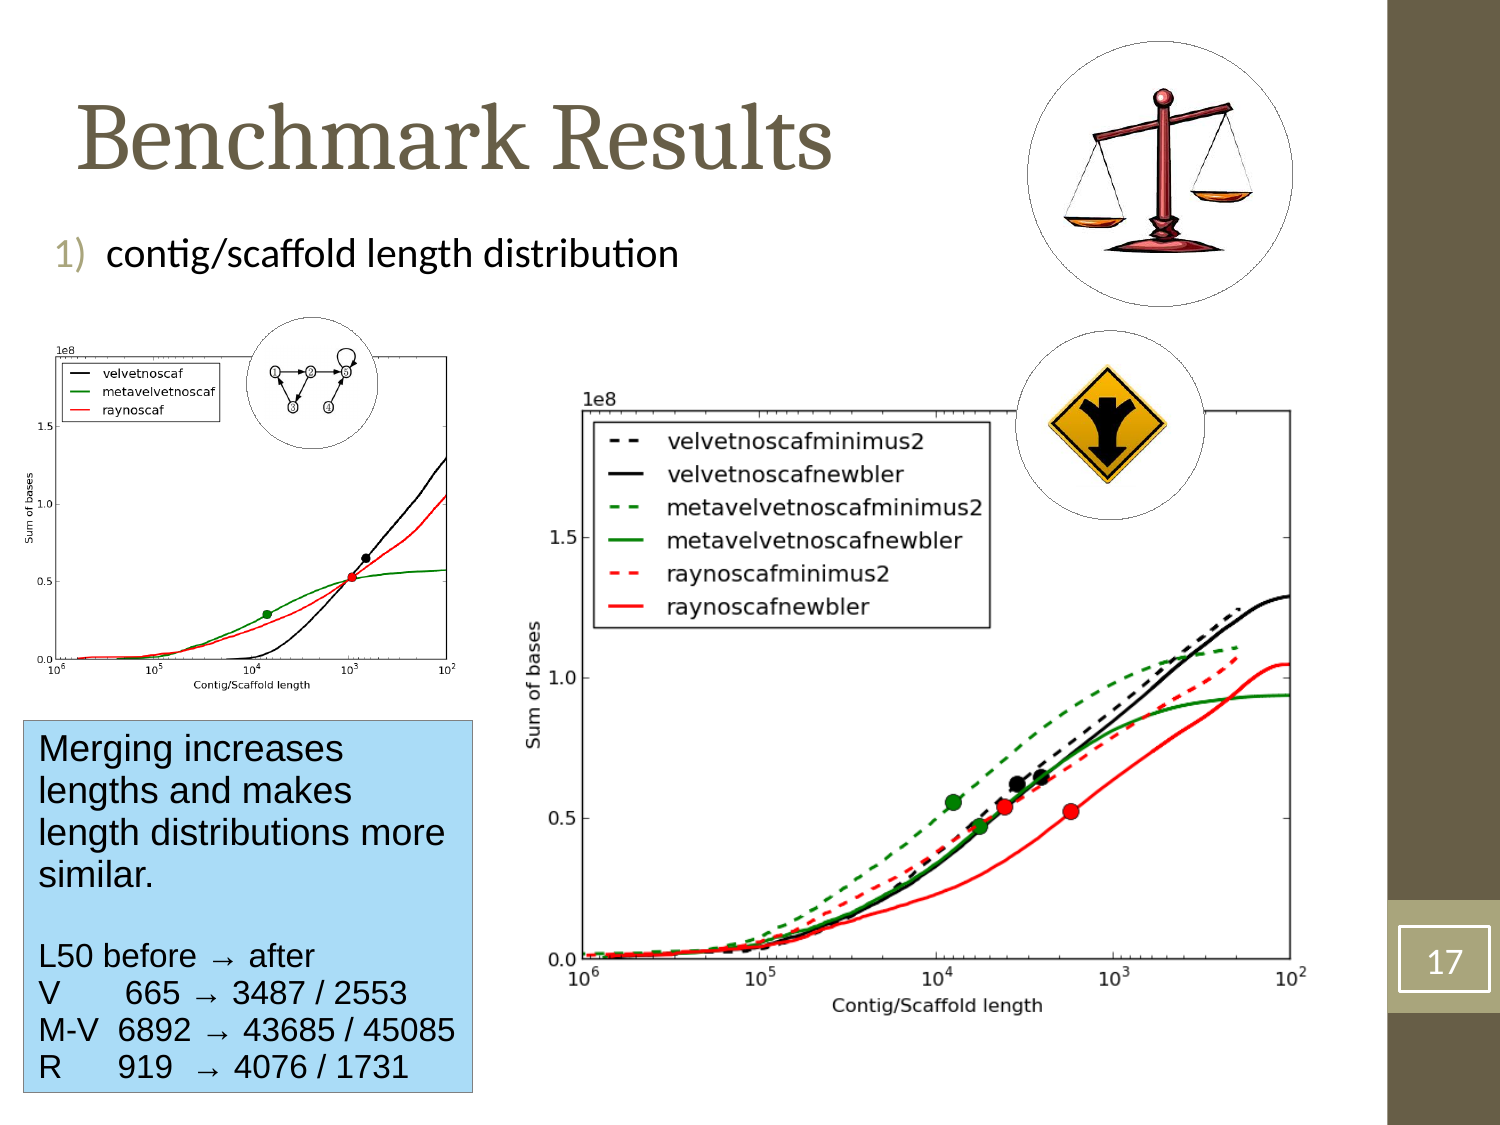

# Benchmark Results
contig/scaffold length distribution
Merging increases lengths and makes length distributions more similar.
L50 before → after
V 665 → 3487 / 2553
M-V 6892 → 43685 / 45085
R 919 → 4076 / 1731
17